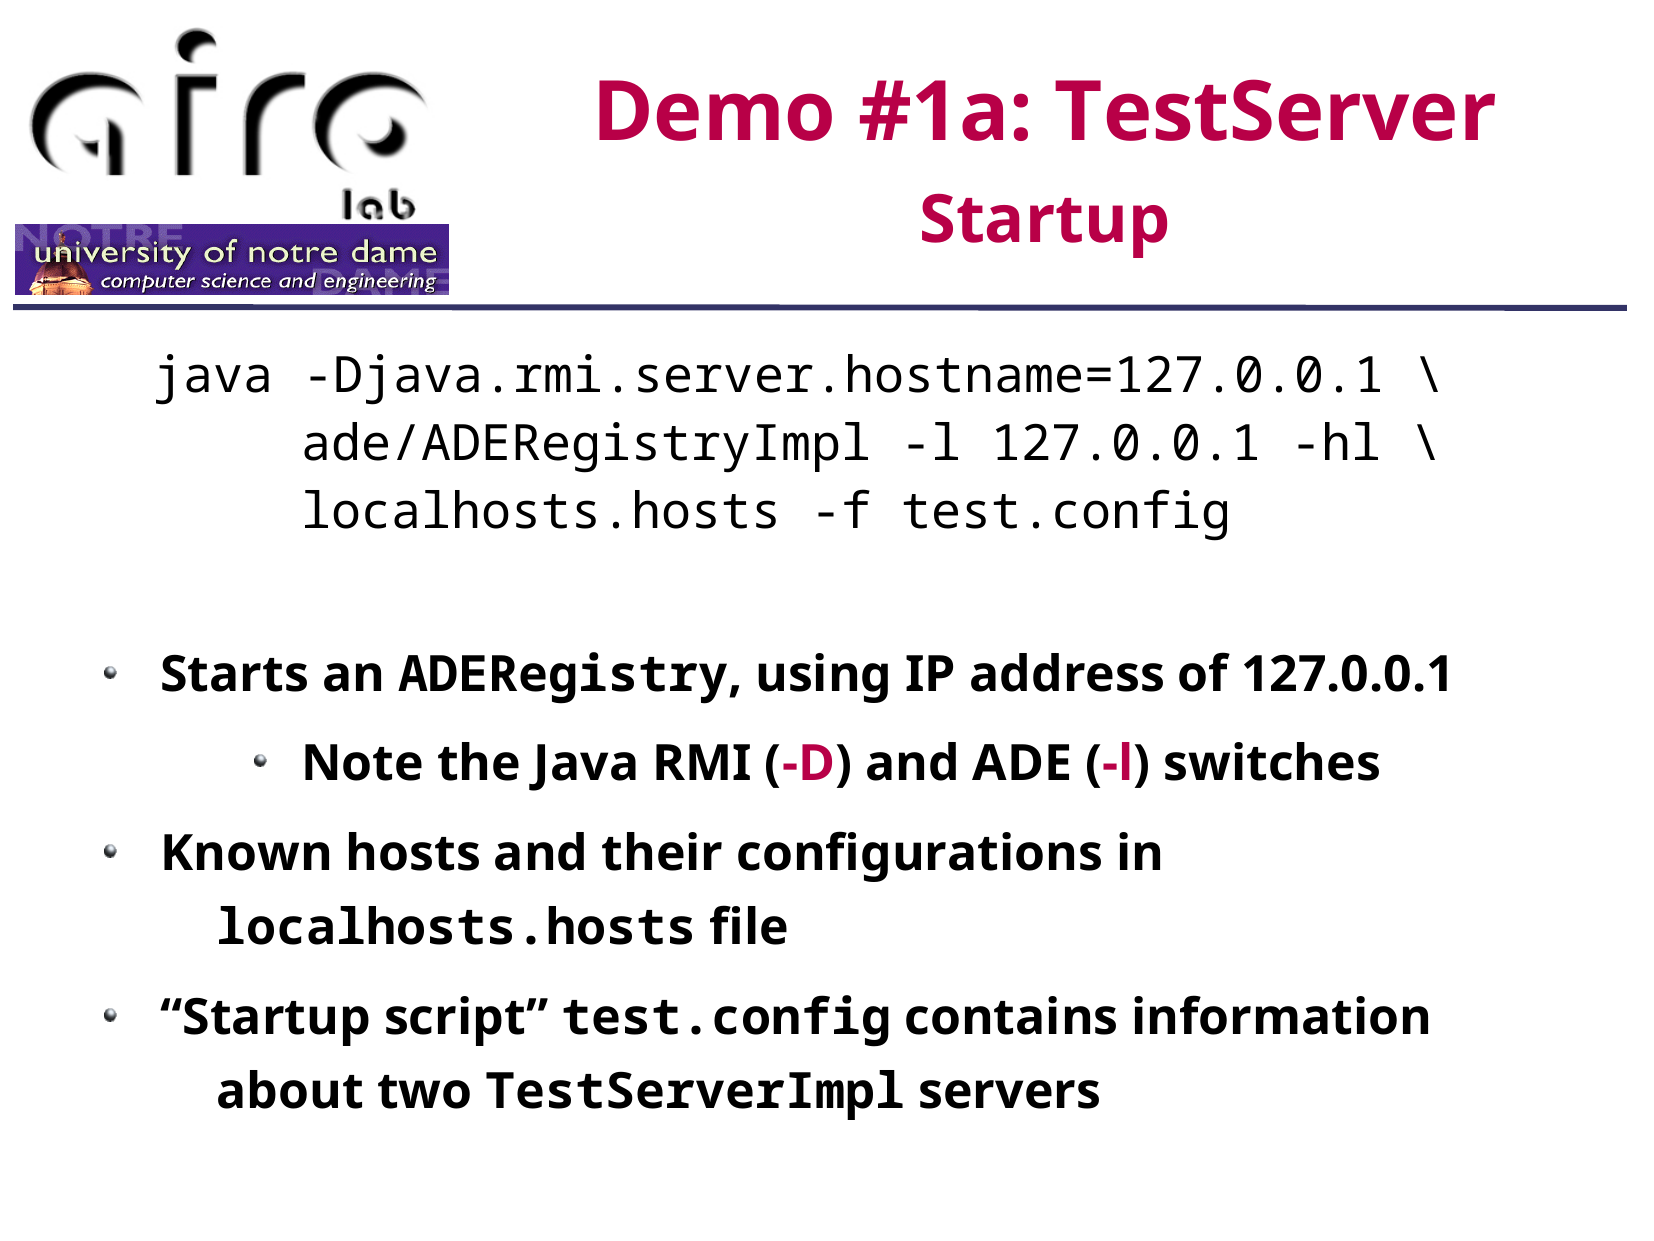

# Demo #1a: TestServer Startup
java -Djava.rmi.server.hostname=127.0.0.1 \ 		ade/ADERegistryImpl -l 127.0.0.1 -hl \ 		localhosts.hosts -f test.config
Starts an ADERegistry, using IP address of 127.0.0.1
Note the Java RMI (-D) and ADE (-l) switches
Known hosts and their configurations in localhosts.hosts file
“Startup script” test.config contains information about two TestServerImpl servers